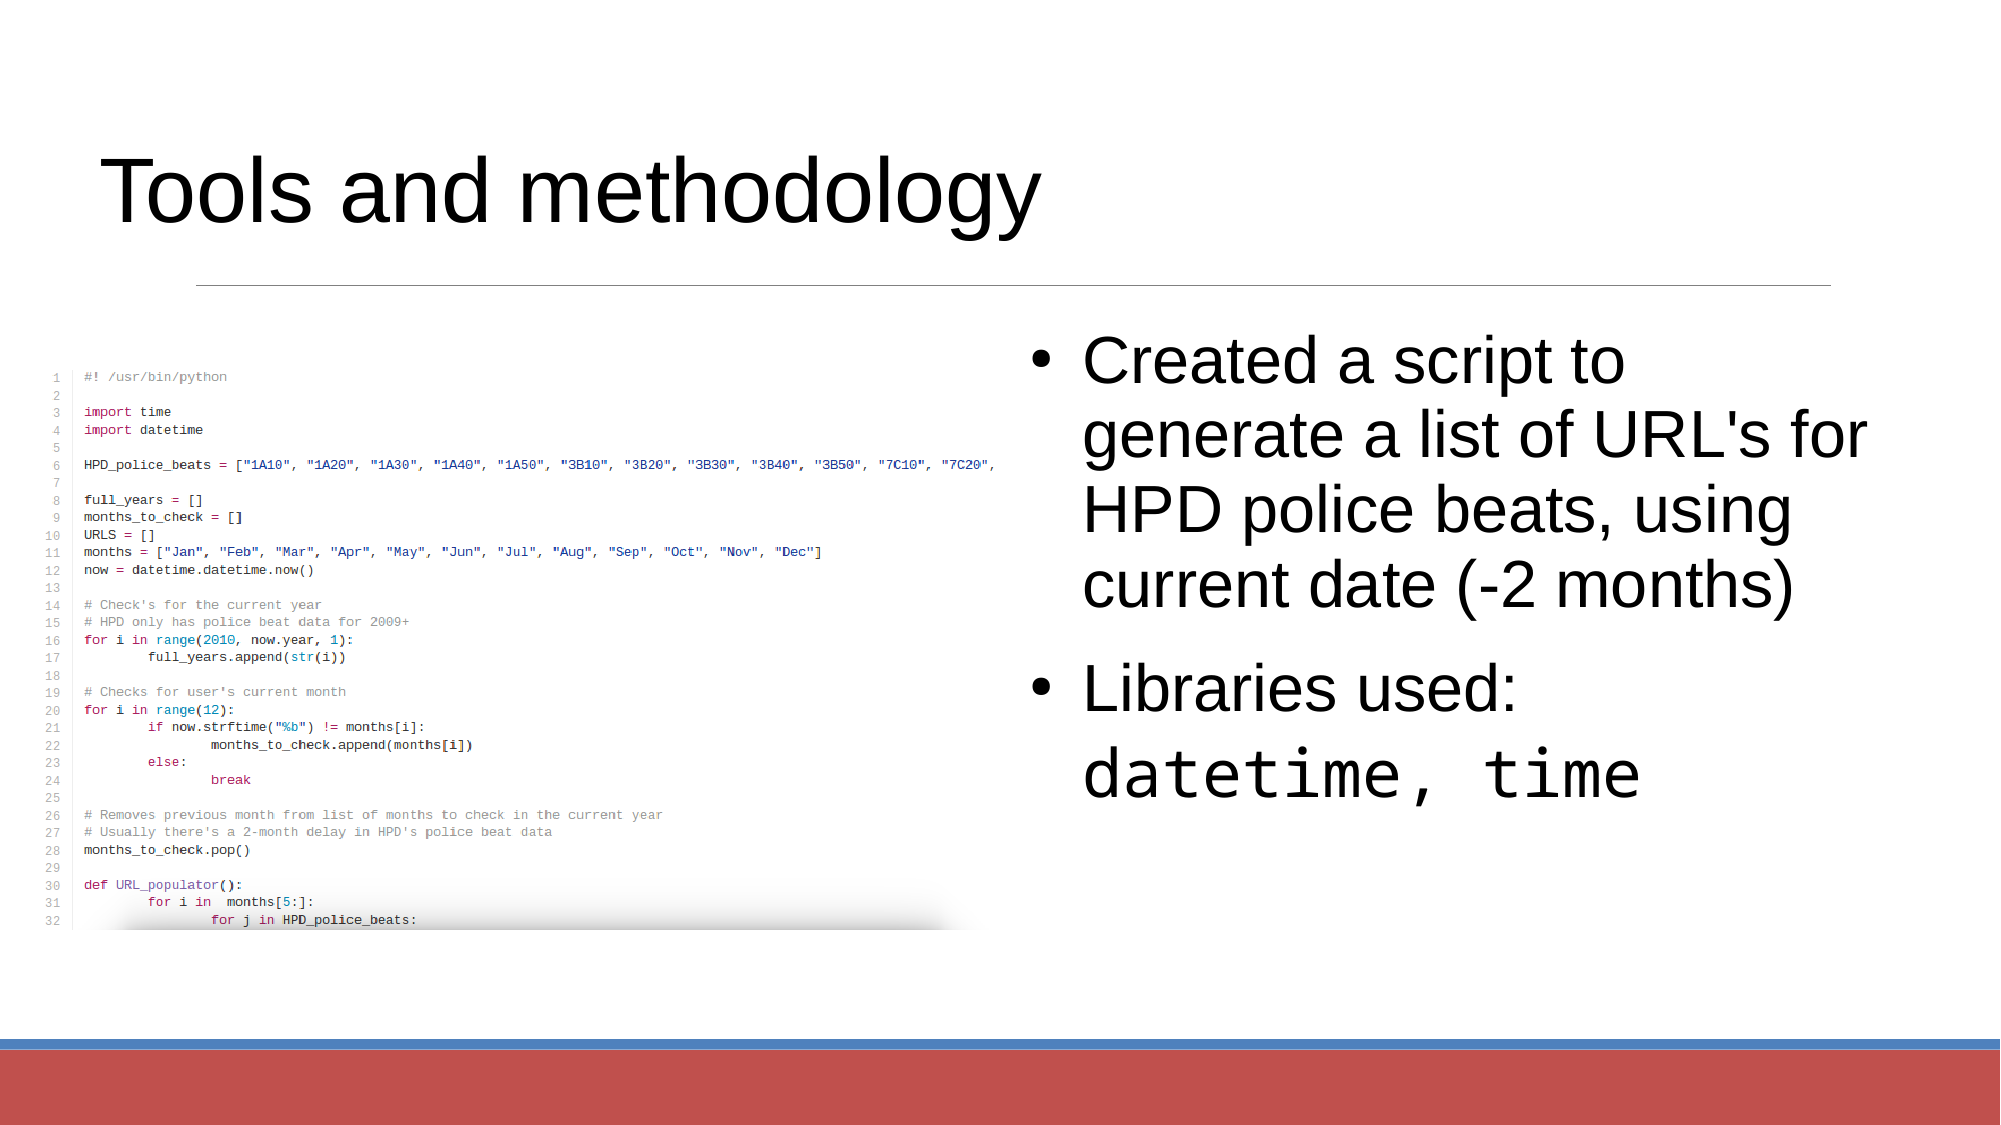

# Tools and methodology
Created a script to generate a list of URL's for HPD police beats, using current date (-2 months)
Libraries used:
datetime, time